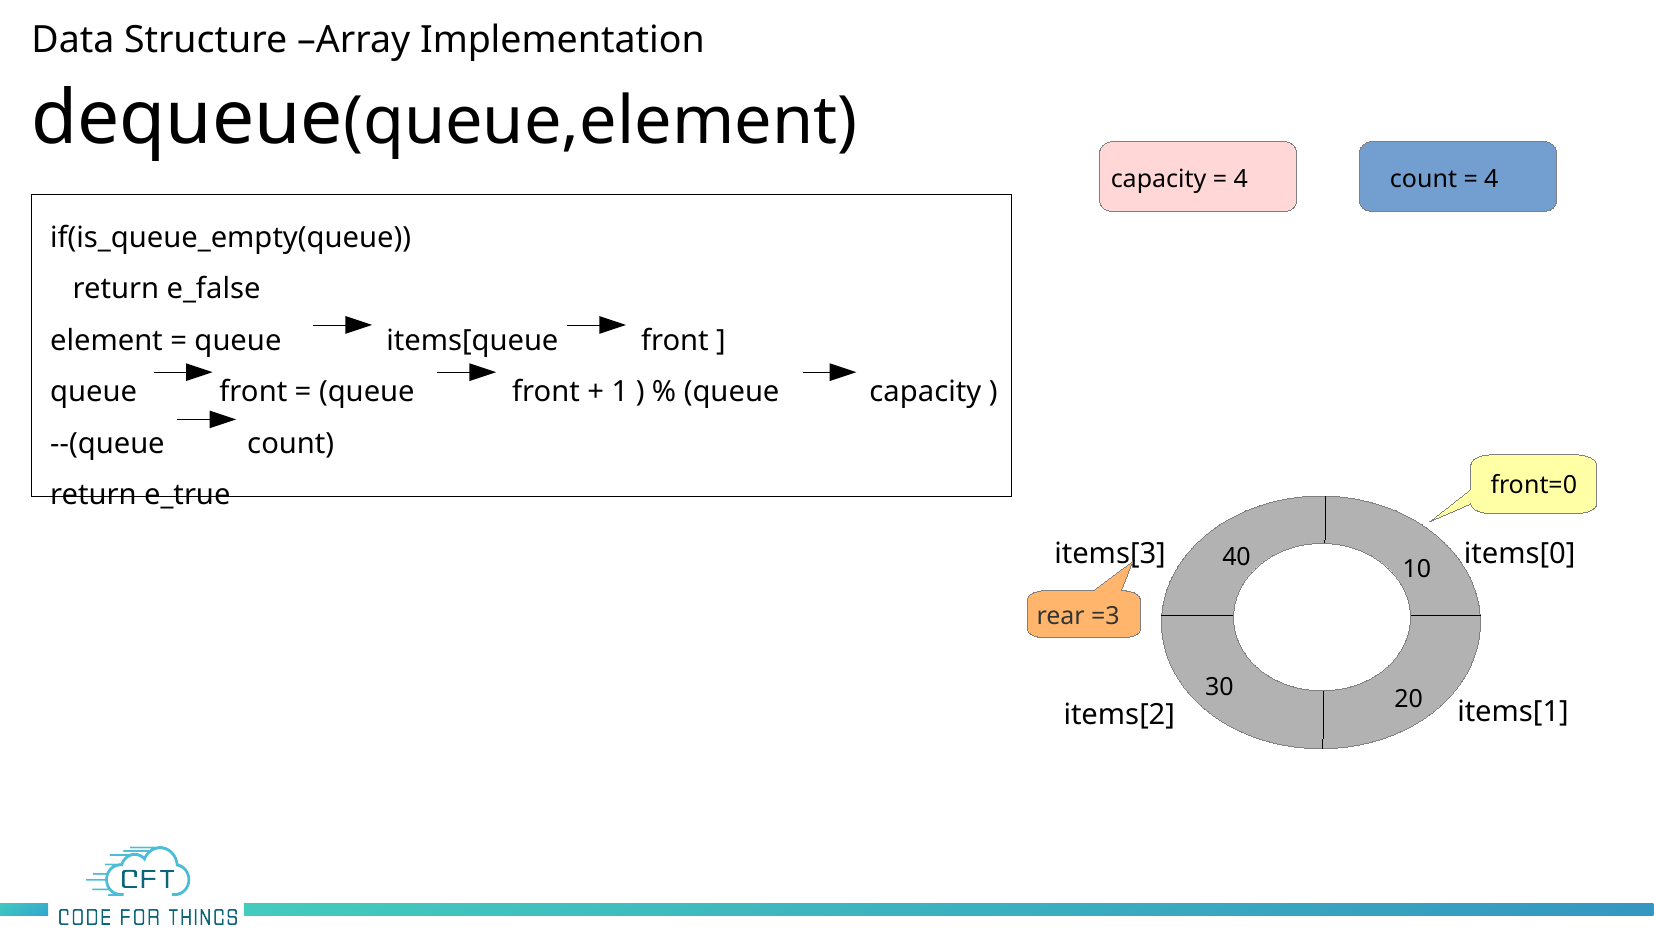

# Data Structure –Array Implementation dequeue(queue,element)
 capacity = 4
 count = 4
if(is_queue_empty(queue))
 return e_false
element = queue items[queue front ]
queue front = (queue front + 1 ) % (queue capacity )
--(queue count)
return e_true
front=0
items[3]
items[0]
items[1]
items[2]
40
10
rear =3
30
20